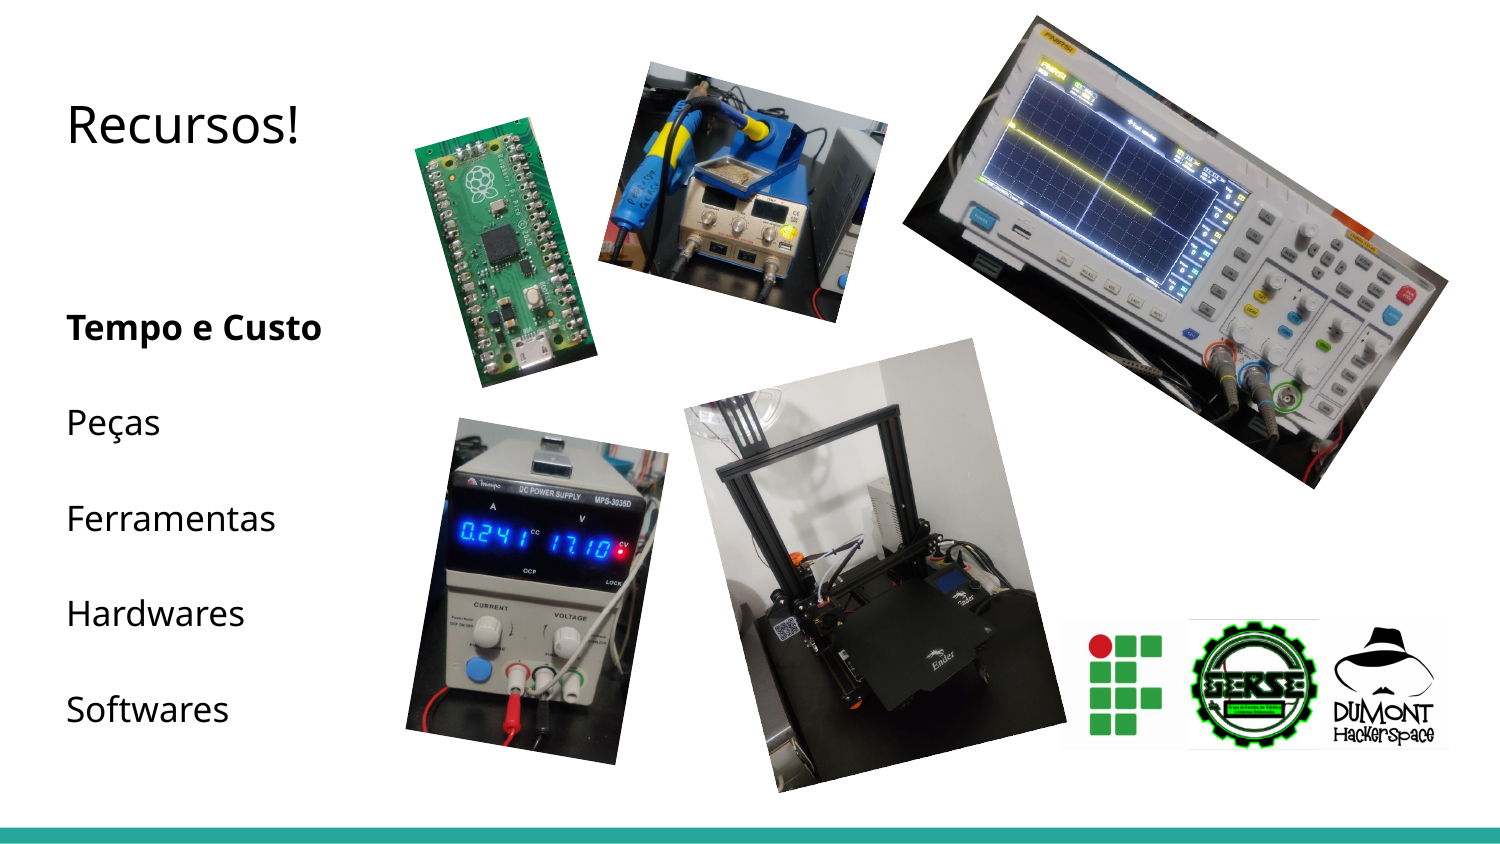

# Recursos!
Tempo e Custo
Peças
Ferramentas
Hardwares
Softwares